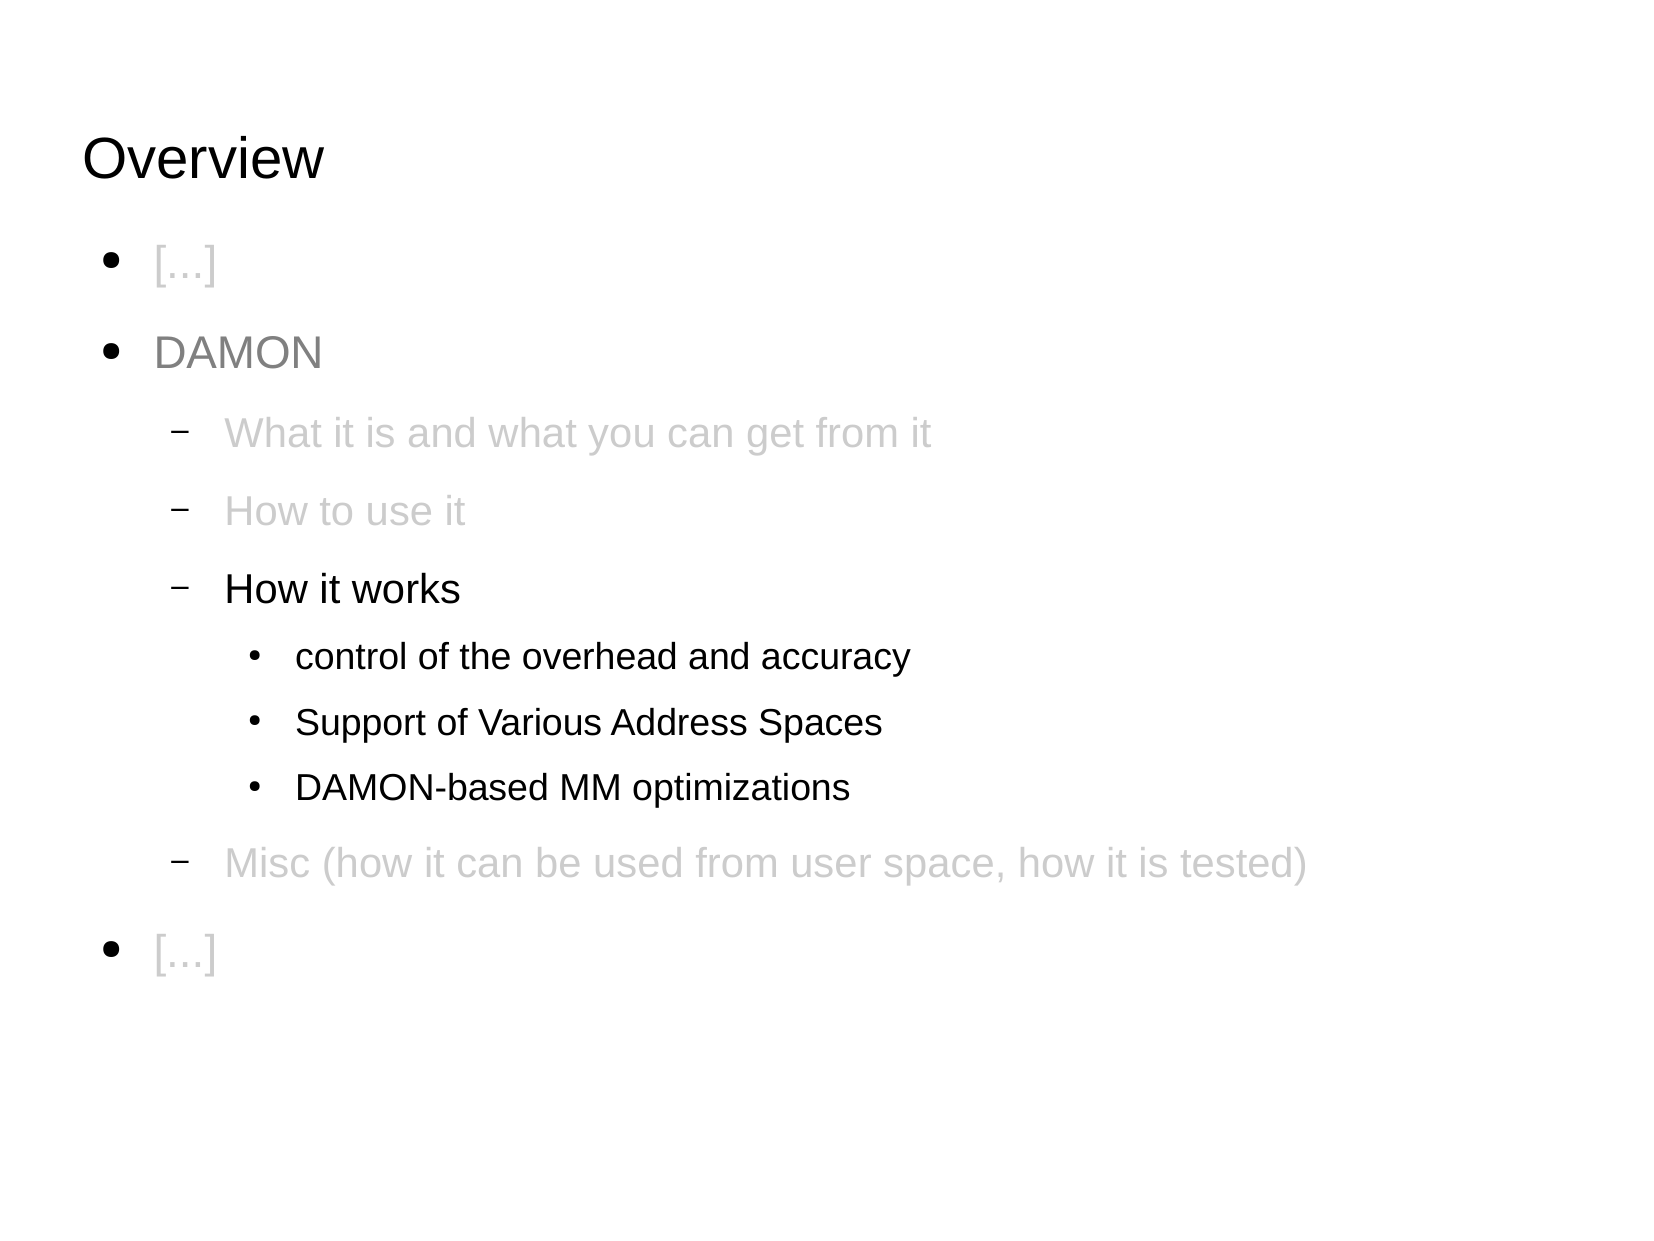

# Overview
[...]
DAMON
What it is and what you can get from it
How to use it
How it works
control of the overhead and accuracy
Support of Various Address Spaces
DAMON-based MM optimizations
Misc (how it can be used from user space, how it is tested)
[...]